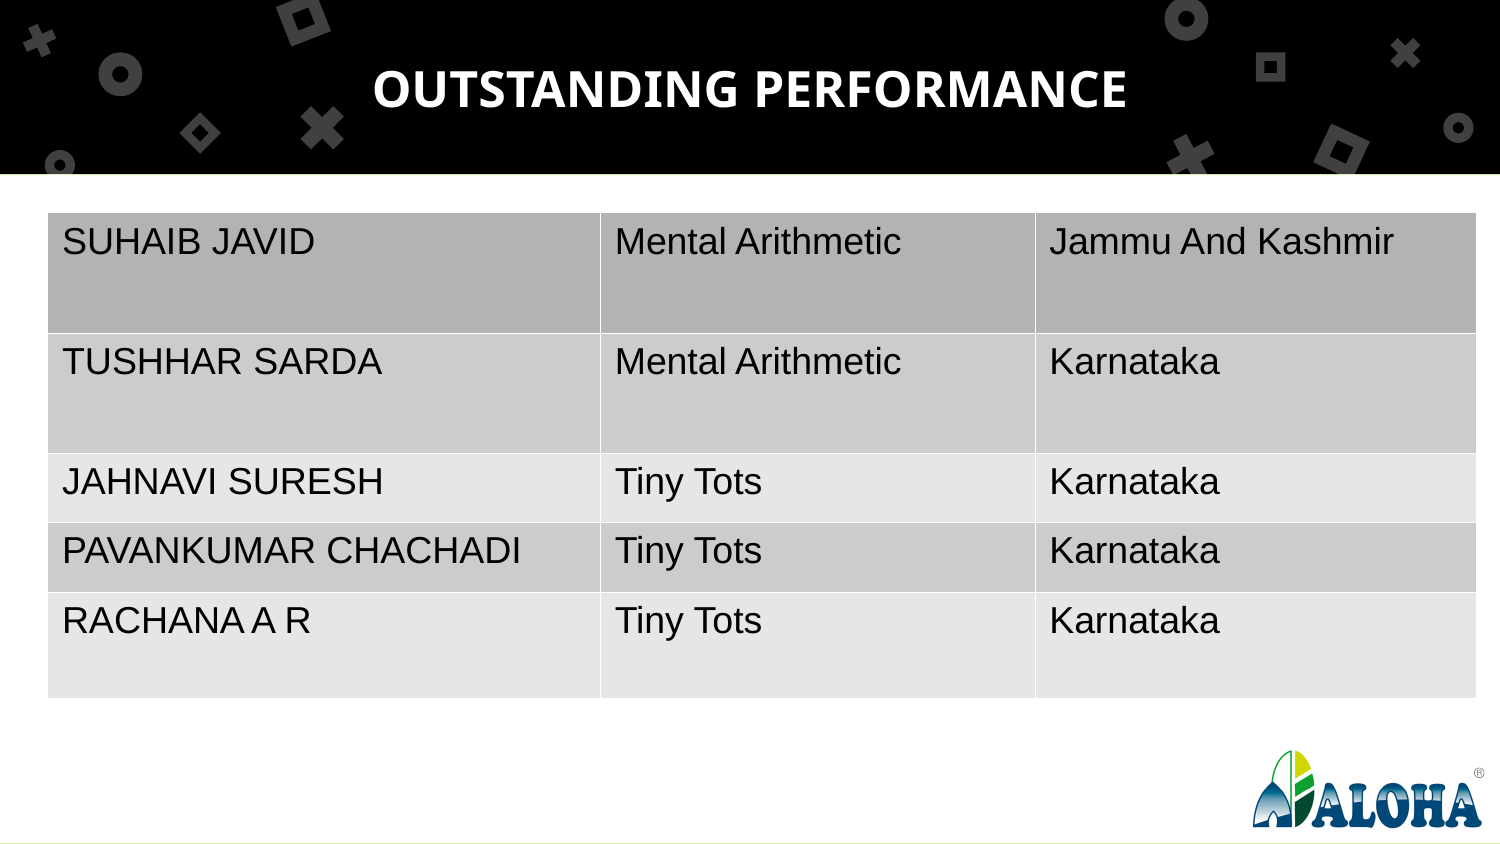

OUTSTANDING PERFORMANCE
| SUHAIB JAVID | Mental Arithmetic | Jammu And Kashmir |
| --- | --- | --- |
| TUSHHAR SARDA | Mental Arithmetic | Karnataka |
| JAHNAVI SURESH | Tiny Tots | Karnataka |
| PAVANKUMAR CHACHADI | Tiny Tots | Karnataka |
| RACHANA A R | Tiny Tots | Karnataka |